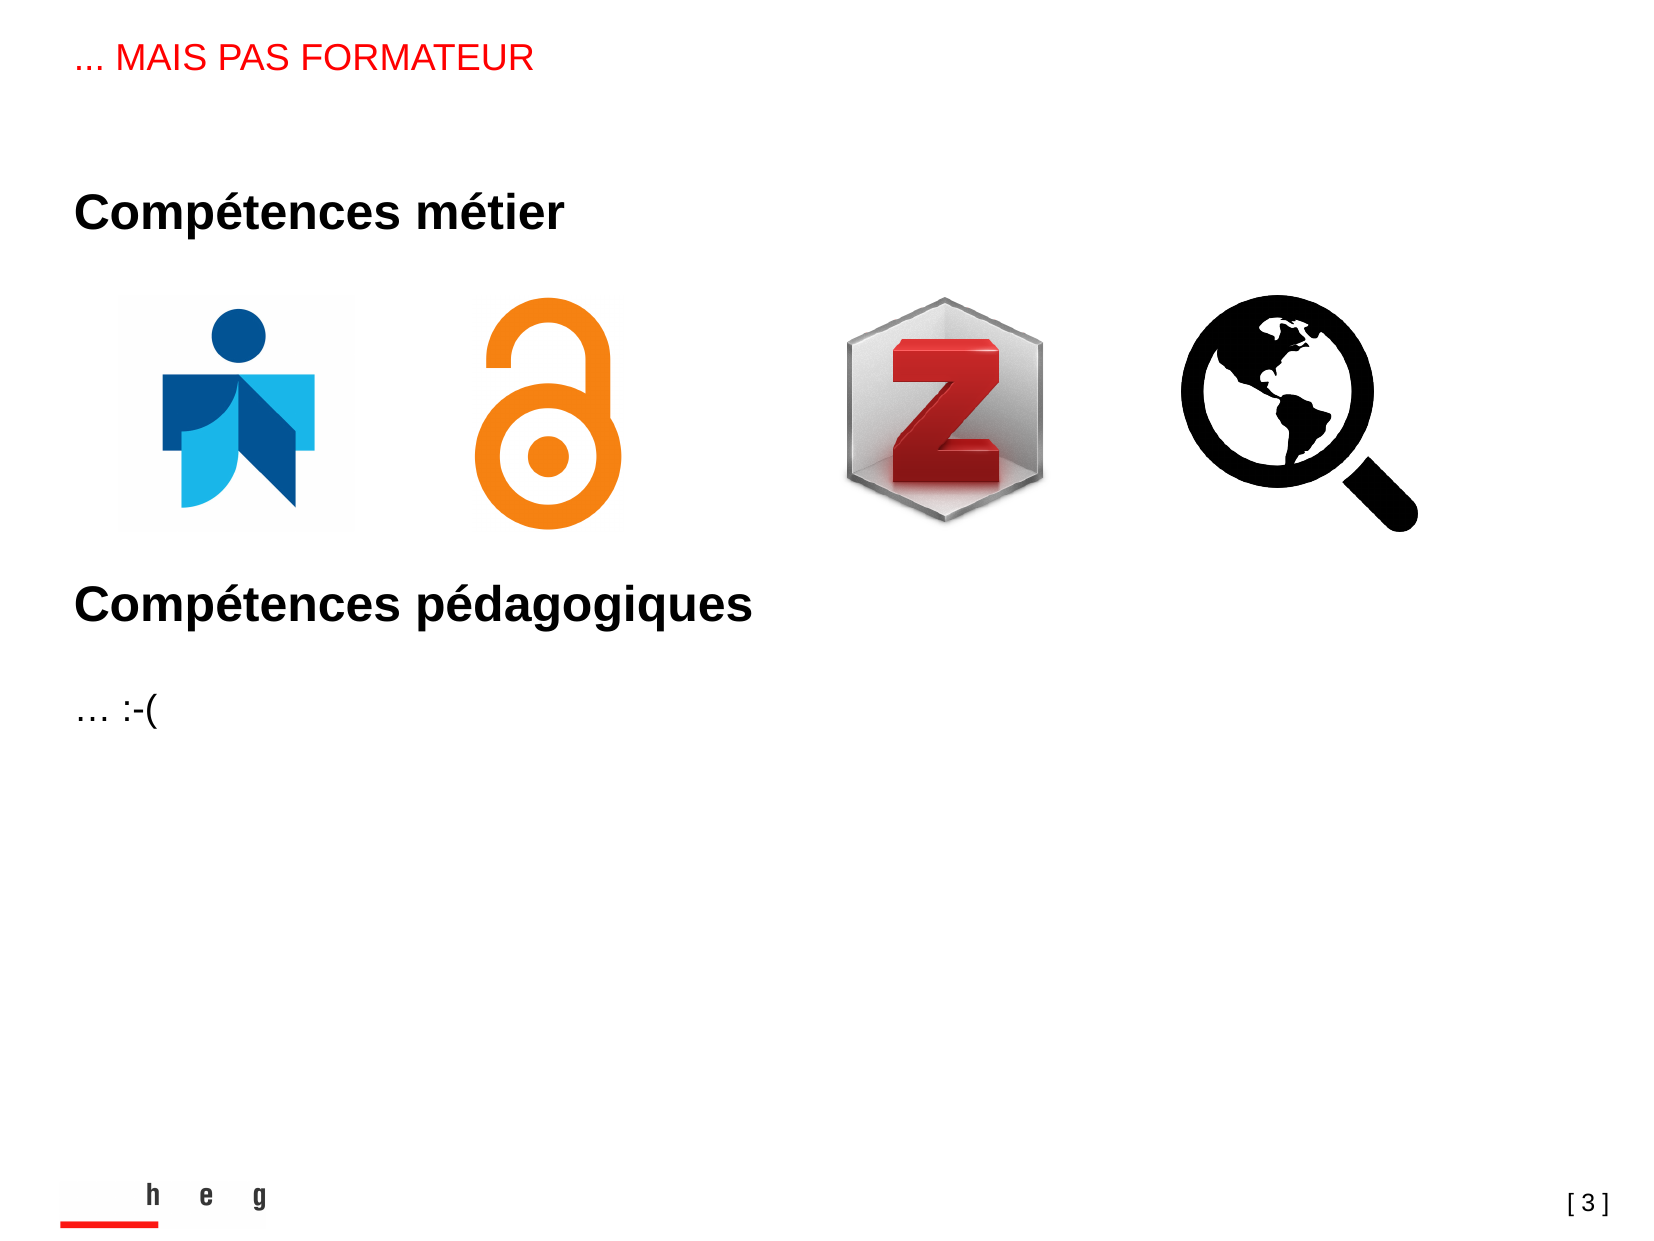

... MAIS PAS FORMATEUR
Compétences métier
Compétences pédagogiques
… :-(